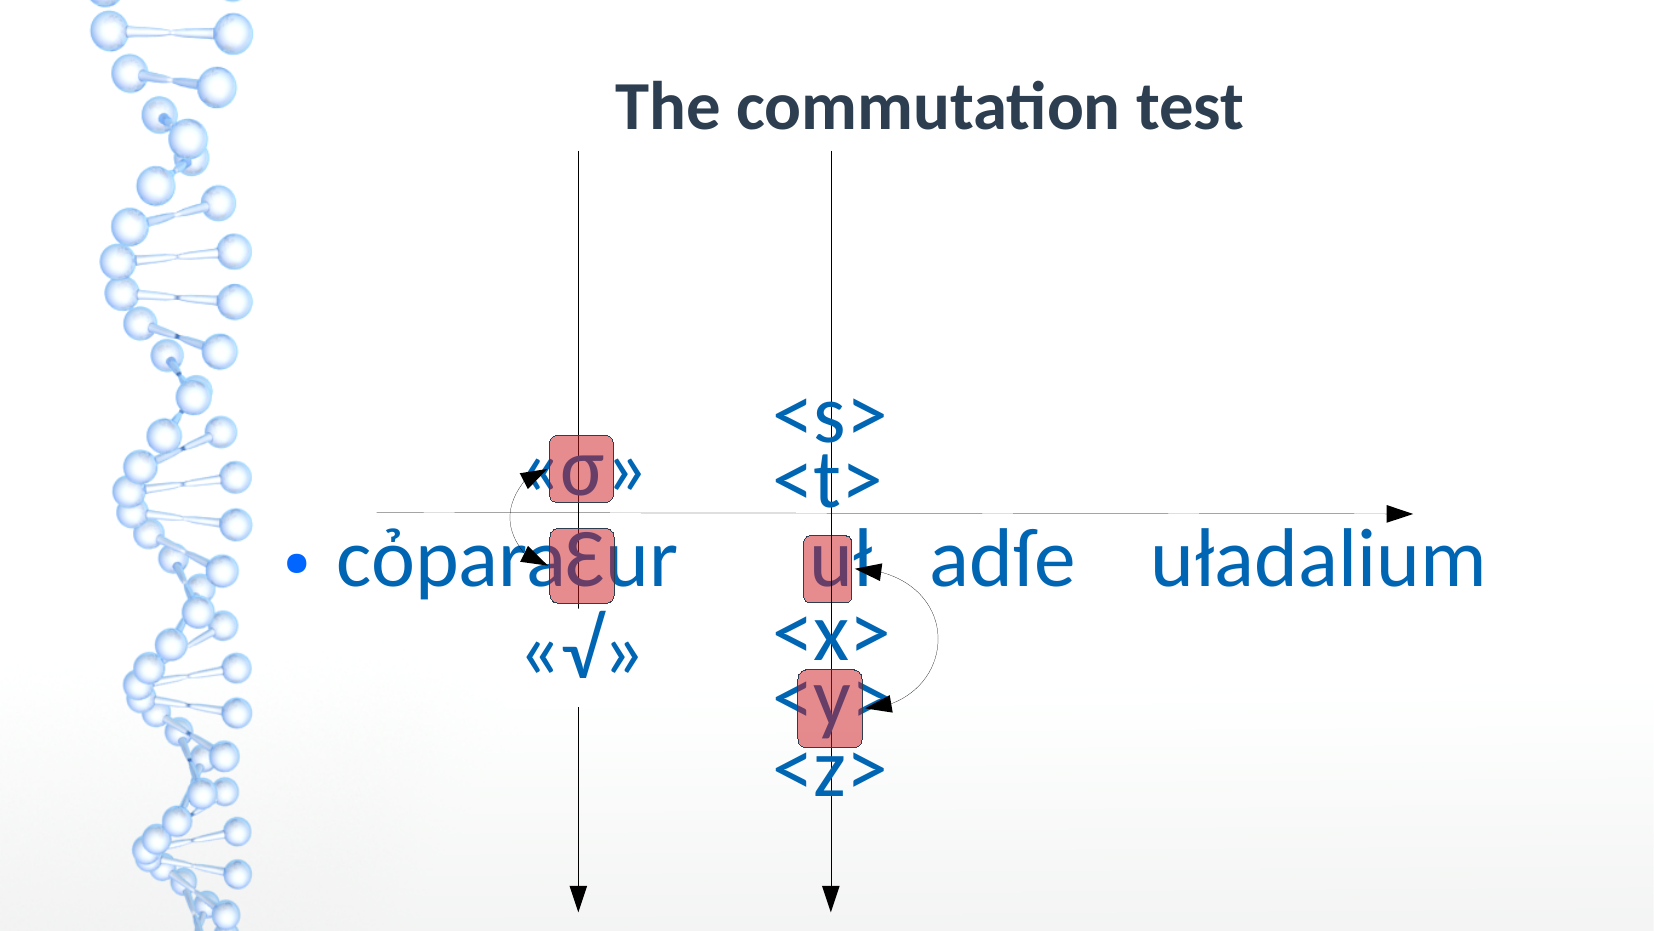

# The commutation test
<s>
«σ»
<t>
cỏparaƐur uł adſe uładalium
<x>
«√»
<y>
<z>